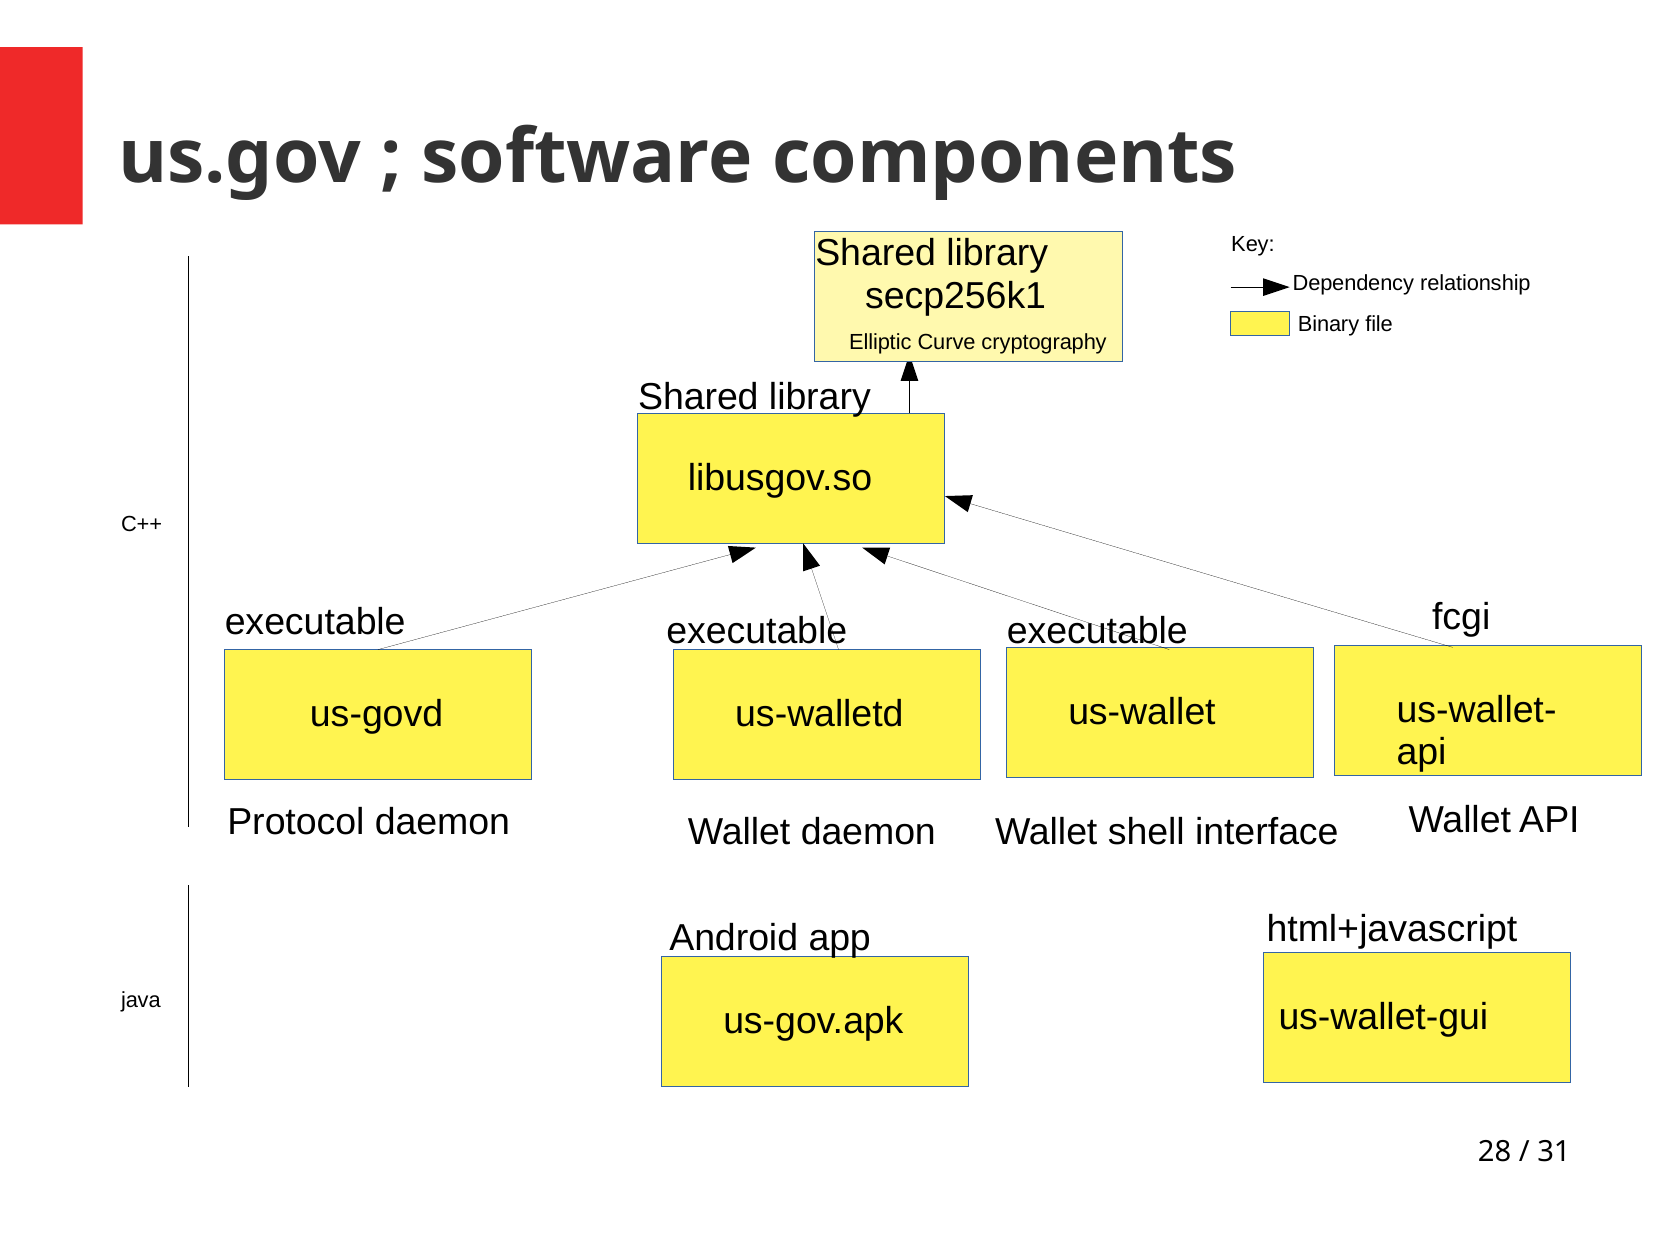

# us.gov ; software components
Shared library
Key:
Dependency relationship
secp256k1
Binary file
Elliptic Curve cryptography
Shared library
libusgov.so
C++
fcgi
executable
executable
executable
us-wallet-api
us-wallet
us-govd
us-walletd
Wallet API
Protocol daemon
Wallet daemon
Wallet shell interface
html+javascript
Android app
java
us-wallet-gui
us-gov.apk
28